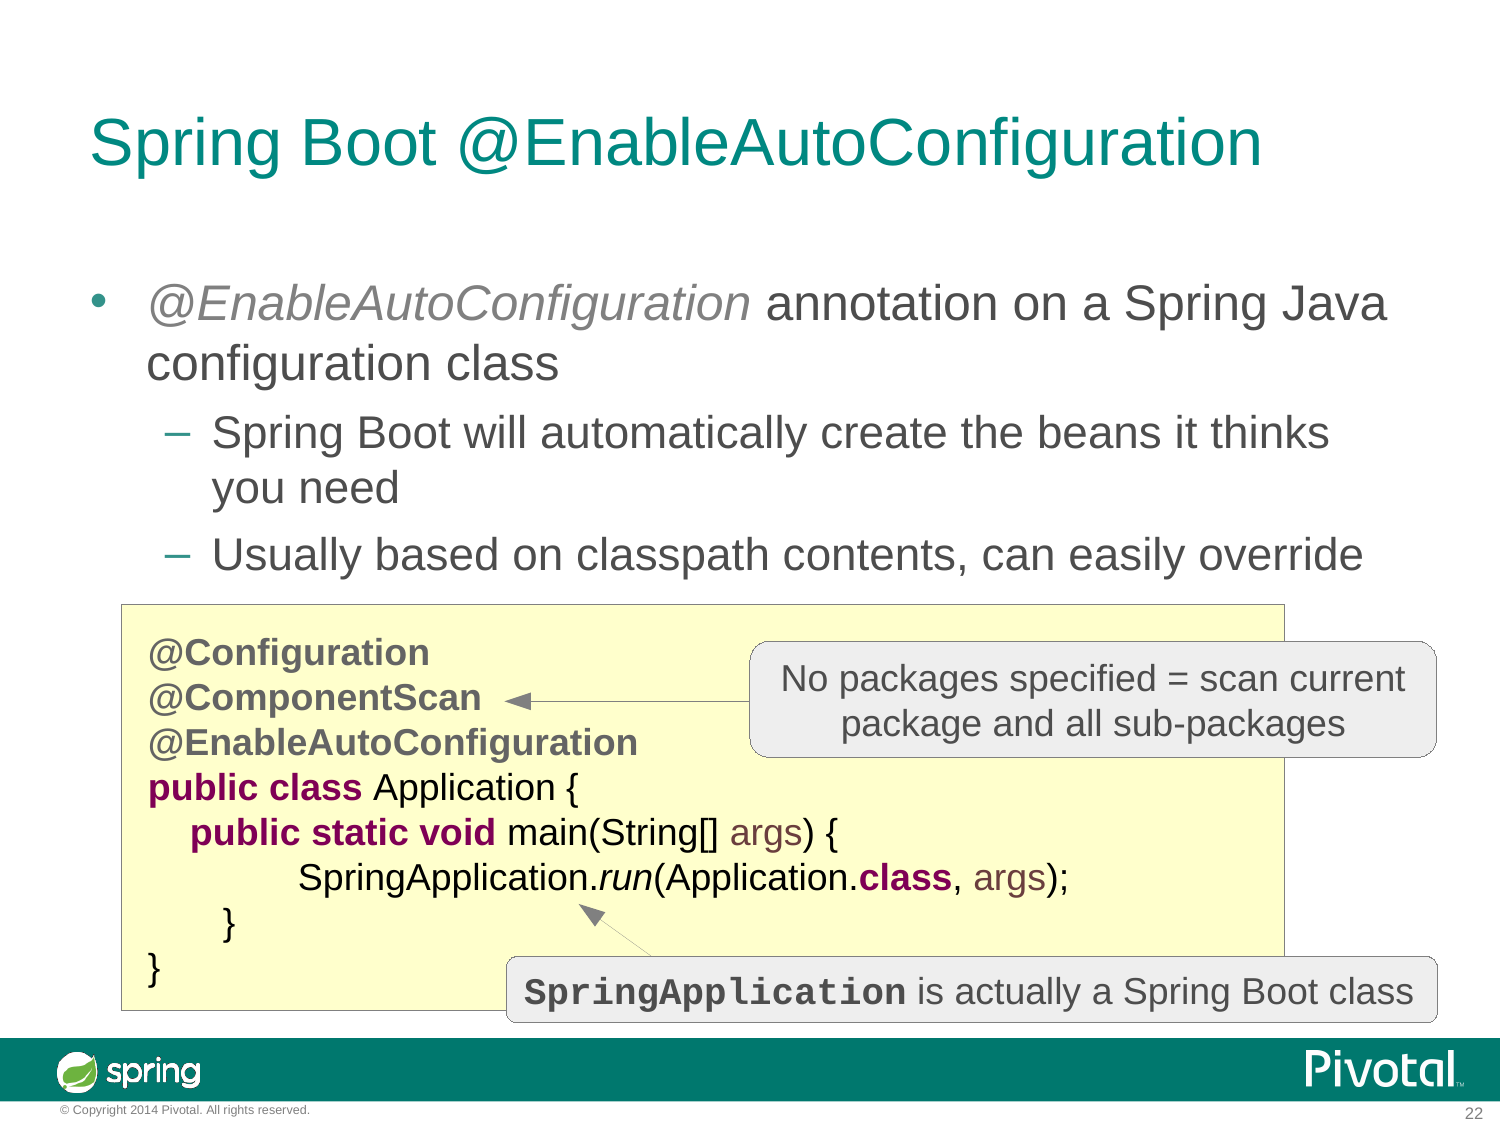

# Spring Boot @EnableAutoConfiguration
@EnableAutoConfiguration annotation on a Spring Java configuration class
Spring Boot will automatically create the beans it thinks you need
Usually based on classpath contents, can easily override
@Configuration
@ComponentScan
@EnableAutoConfiguration
public class Application {
 public static void main(String[] args) {
		SpringApplication.run(Application.class, args);
	}
}
No packages specified = scan current package and all sub-packages
SpringApplication is actually a Spring Boot class